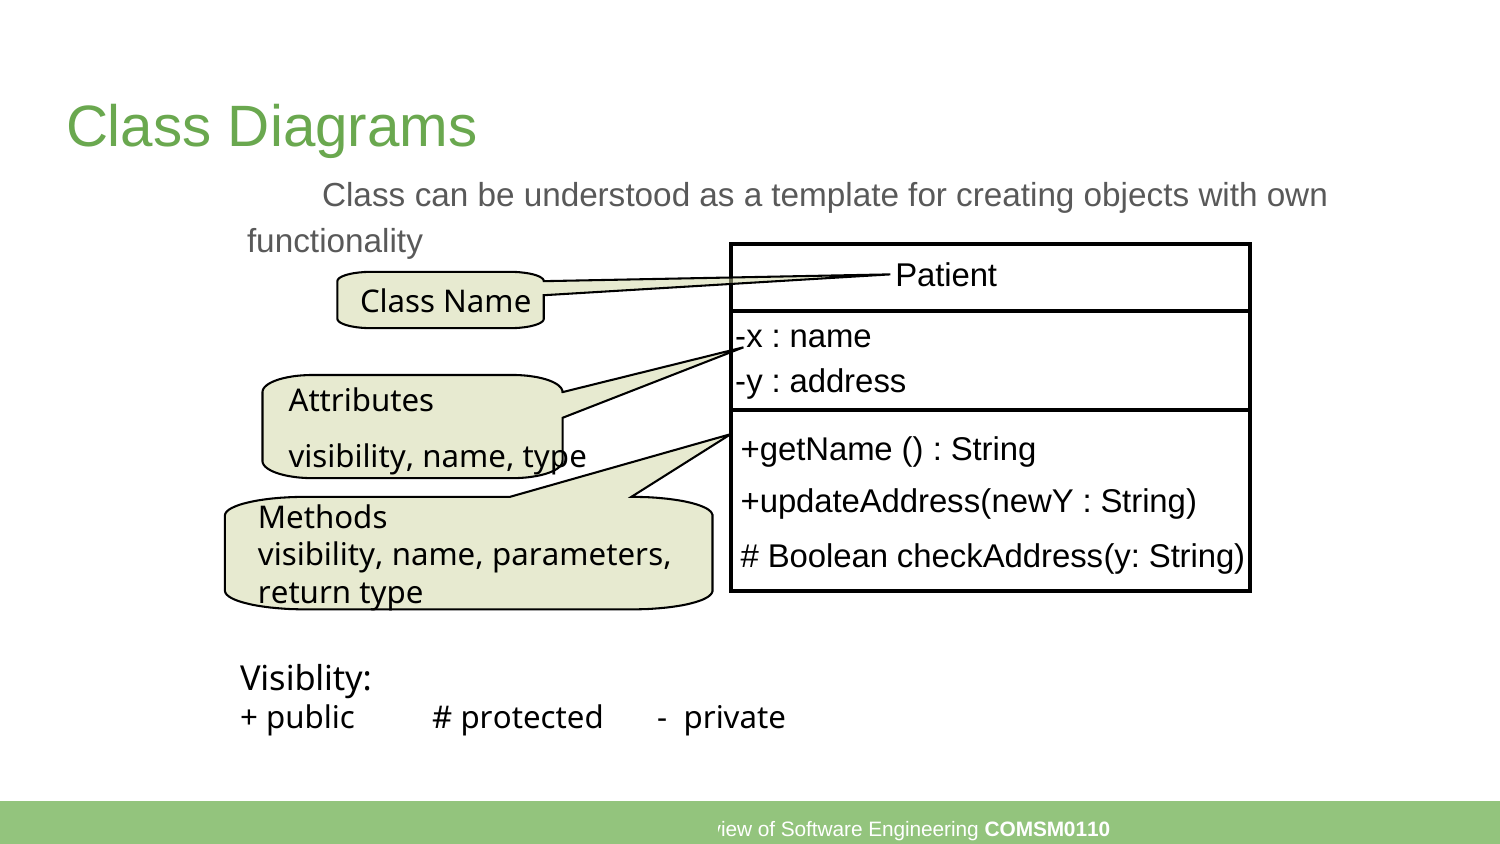

# Class Diagrams
	Class can be understood as a template for creating objects with own functionality
Patient
Class Name
-x : name
-y : address
Attributes
visibility, name, type
+getName () : String
+updateAddress(newY : String)
Methods
visibility, name, parameters,
return type
# Boolean checkAddress(y: String)
Visiblity:
+ public 	# protected	- private